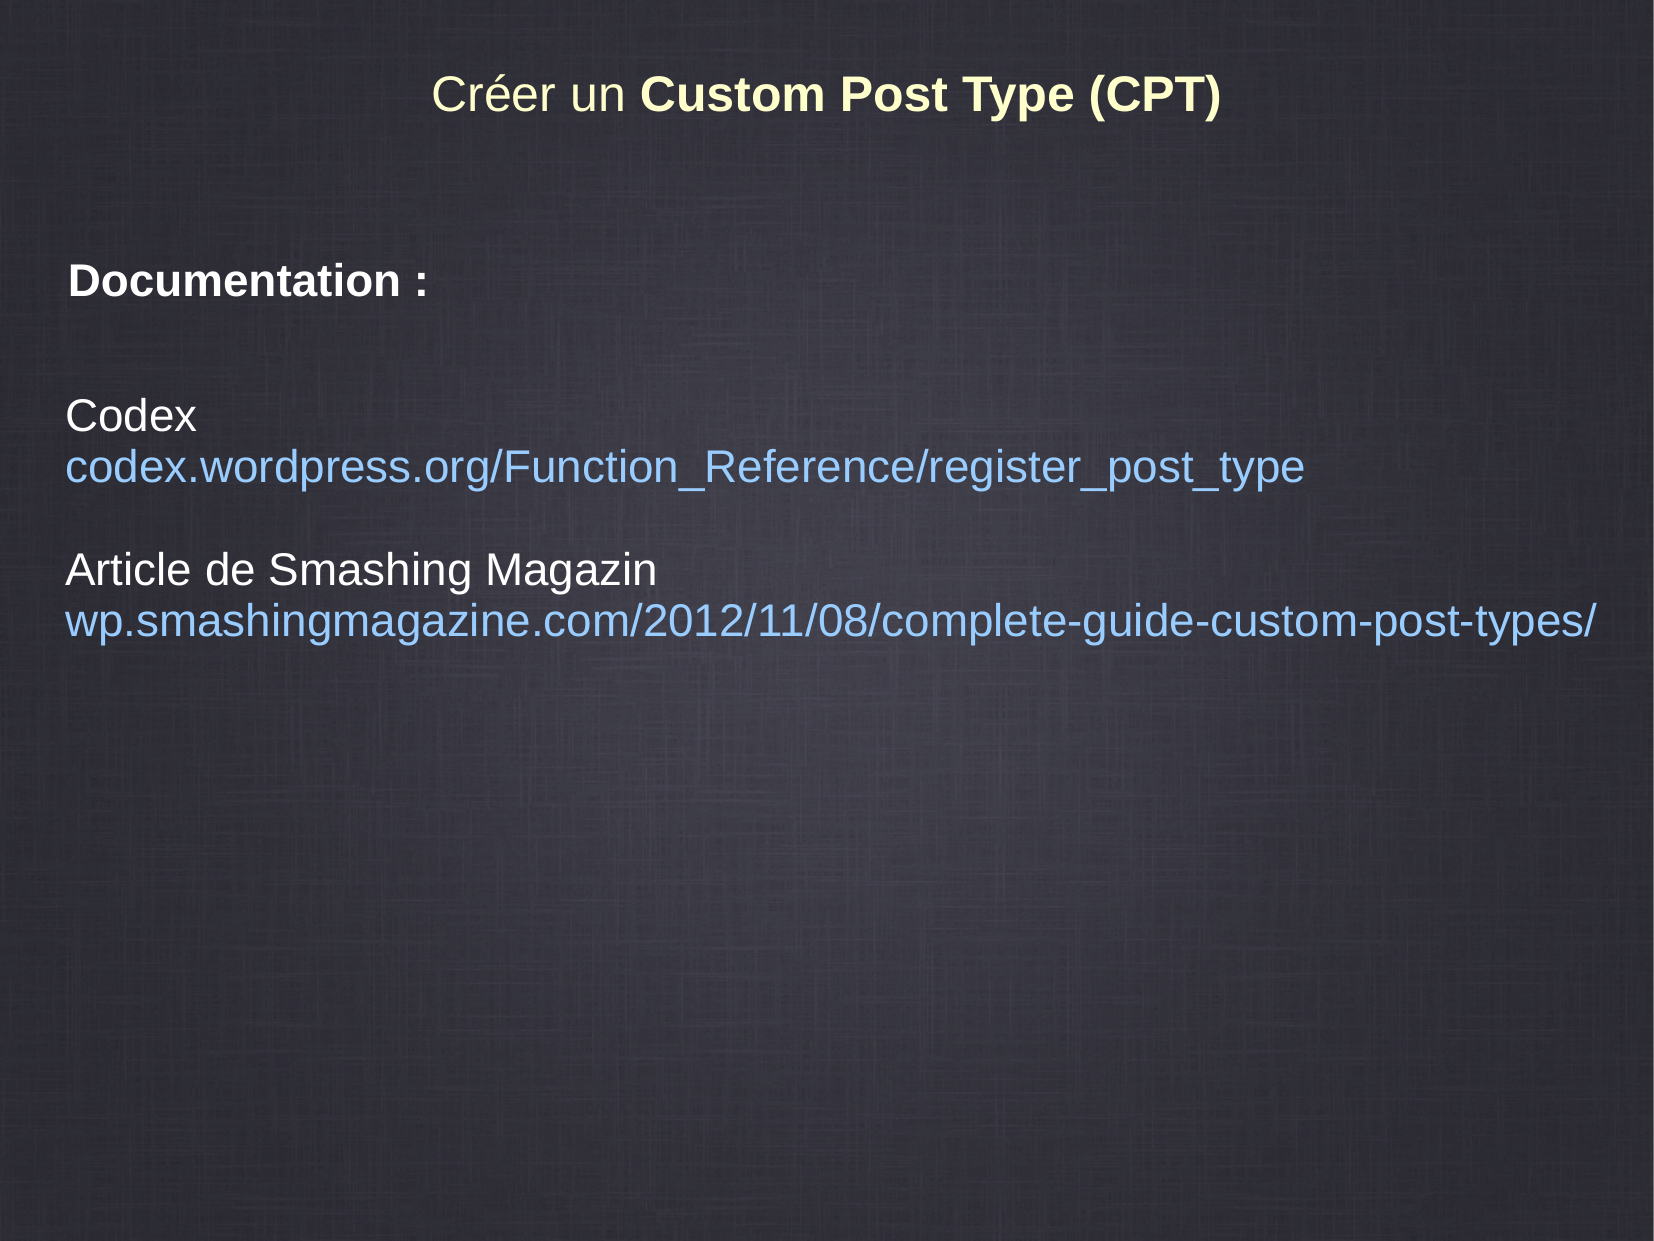

Créer un Custom Post Type (CPT)
Documentation :
Codex
codex.wordpress.org/Function_Reference/register_post_type
Article de Smashing Magazin
wp.smashingmagazine.com/2012/11/08/complete-guide-custom-post-types/